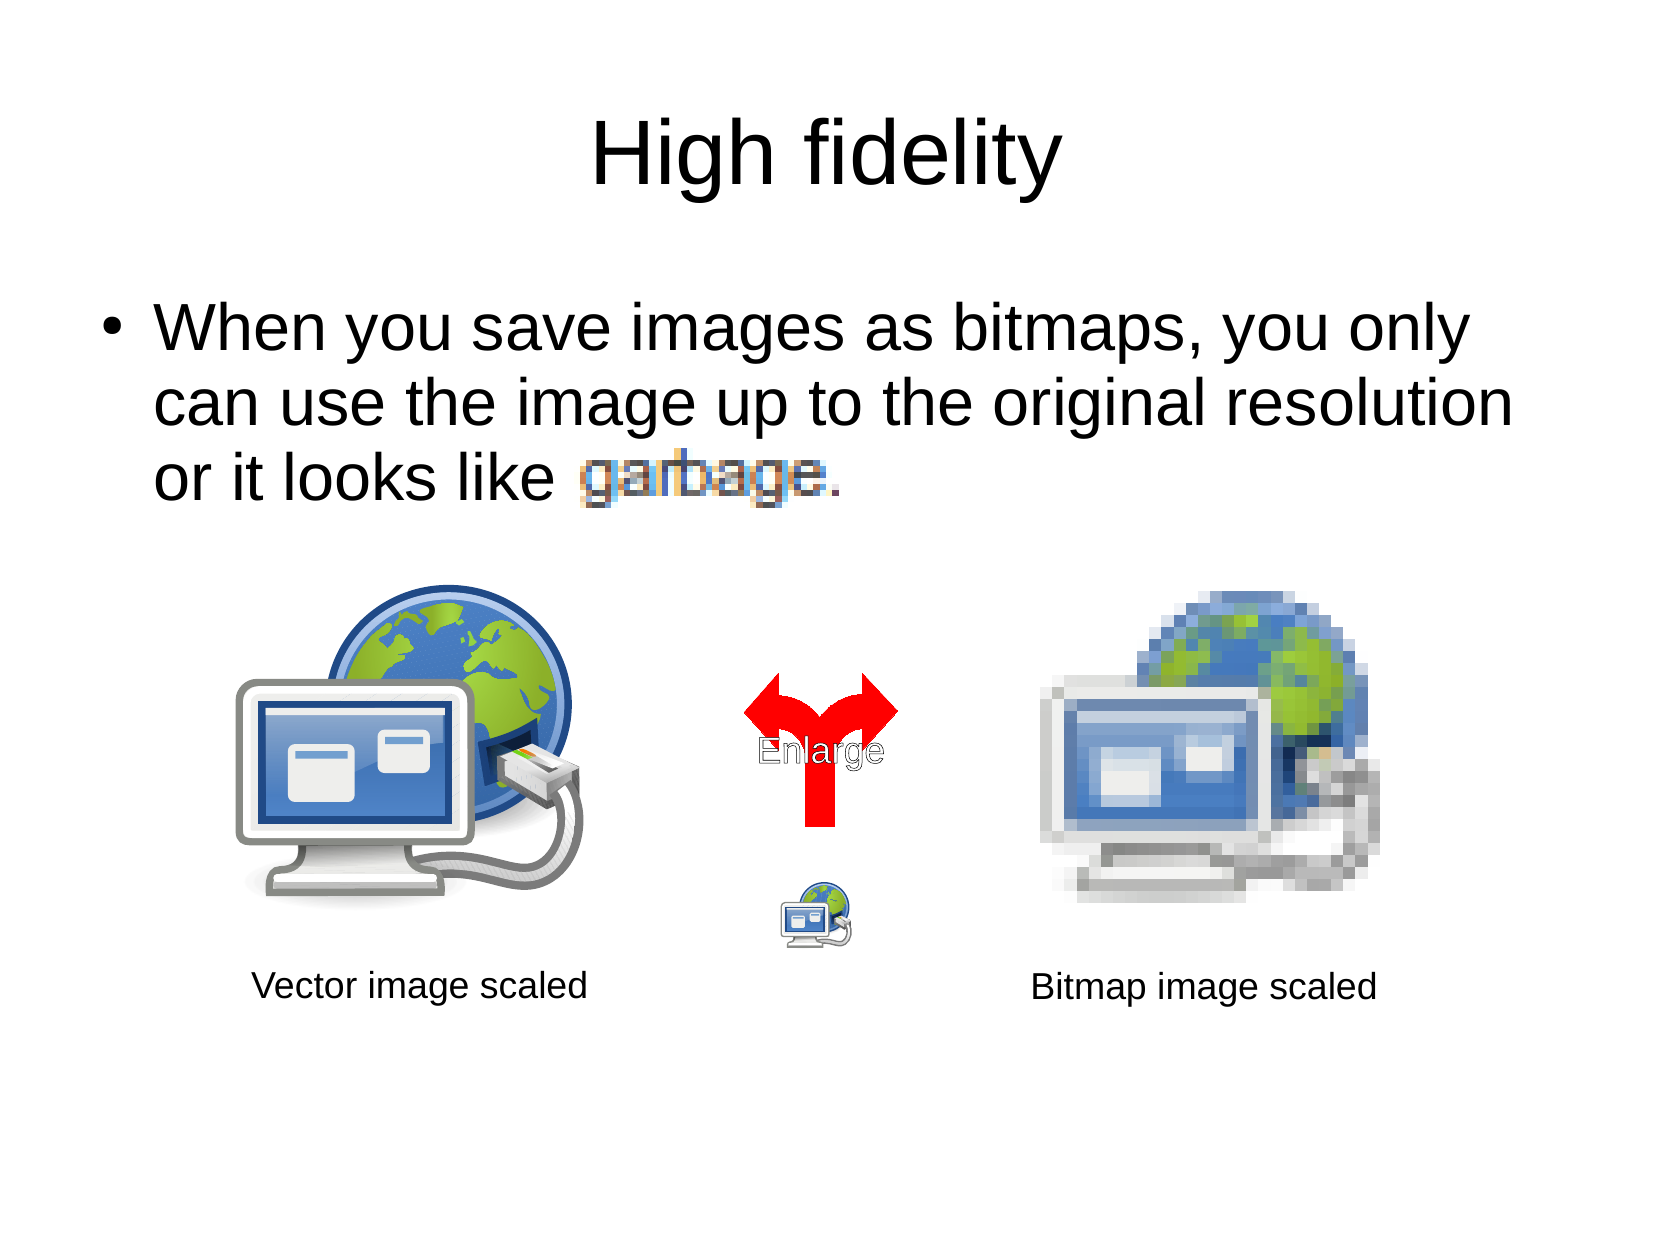

# High fidelity
When you save images as bitmaps, you only can use the image up to the original resolution or it looks like garbage.
Enlarge
Vector image scaled
Bitmap image scaled